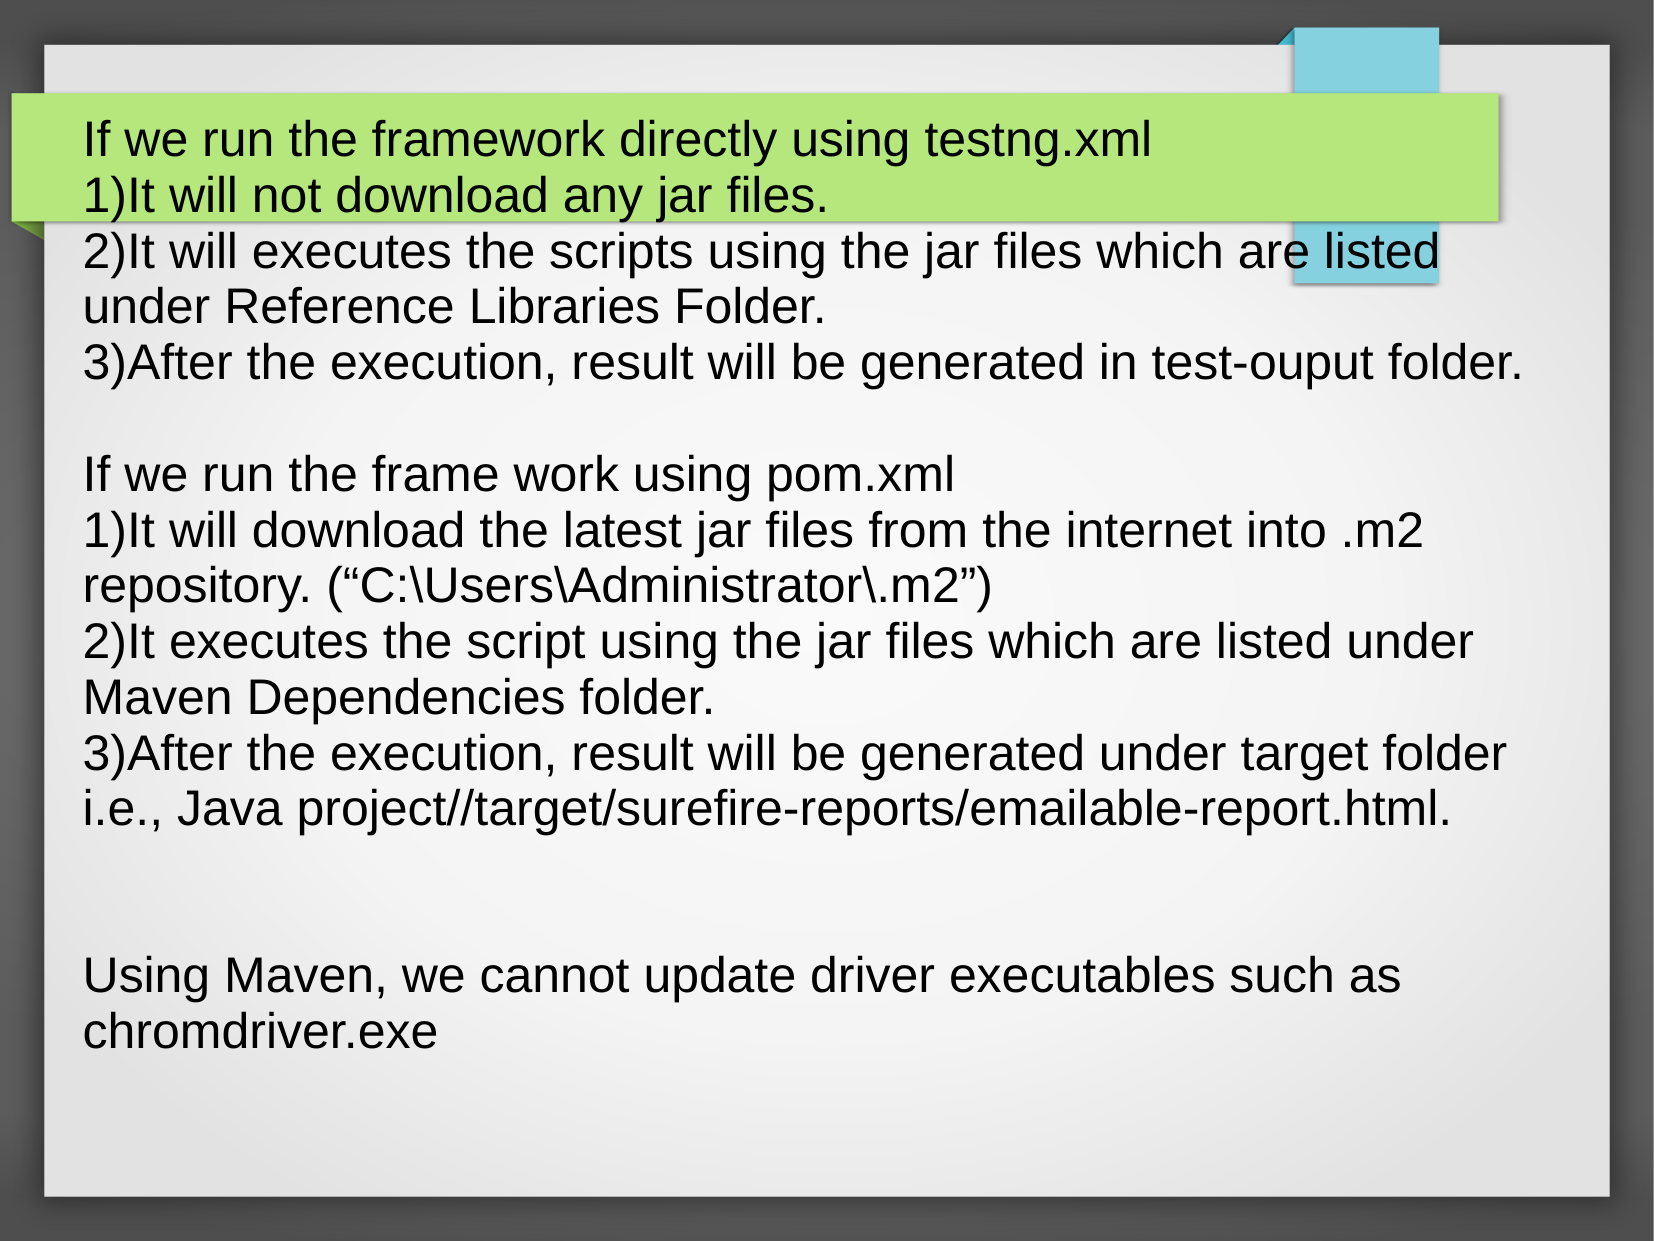

# If we run the framework directly using testng.xml
1)It will not download any jar files.
2)It will executes the scripts using the jar files which are listed under Reference Libraries Folder.
3)After the execution, result will be generated in test-ouput folder.
If we run the frame work using pom.xml
1)It will download the latest jar files from the internet into .m2 repository. (“C:\Users\Administrator\.m2”)
2)It executes the script using the jar files which are listed under Maven Dependencies folder.
3)After the execution, result will be generated under target folder i.e., Java project//target/surefire-reports/emailable-report.html.
Using Maven, we cannot update driver executables such as chromdriver.exe